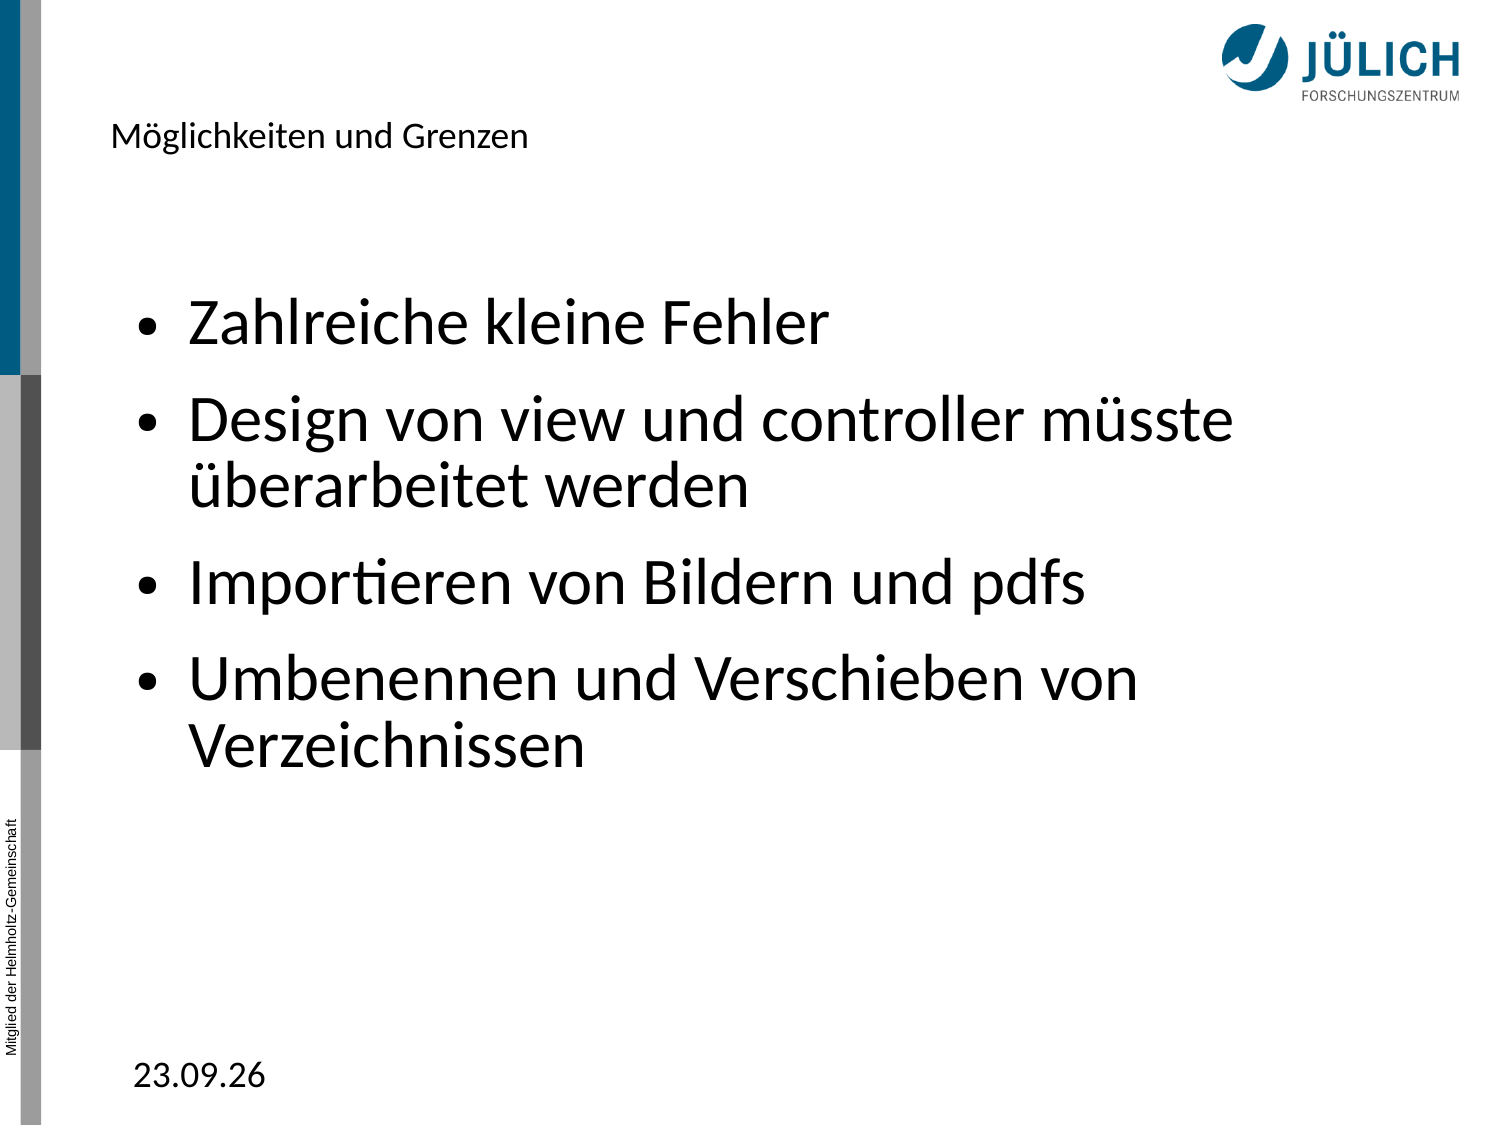

# Möglichkeiten und Grenzen
Zahlreiche kleine Fehler
Design von view und controller müsste überarbeitet werden
Importieren von Bildern und pdfs
Umbenennen und Verschieben von Verzeichnissen